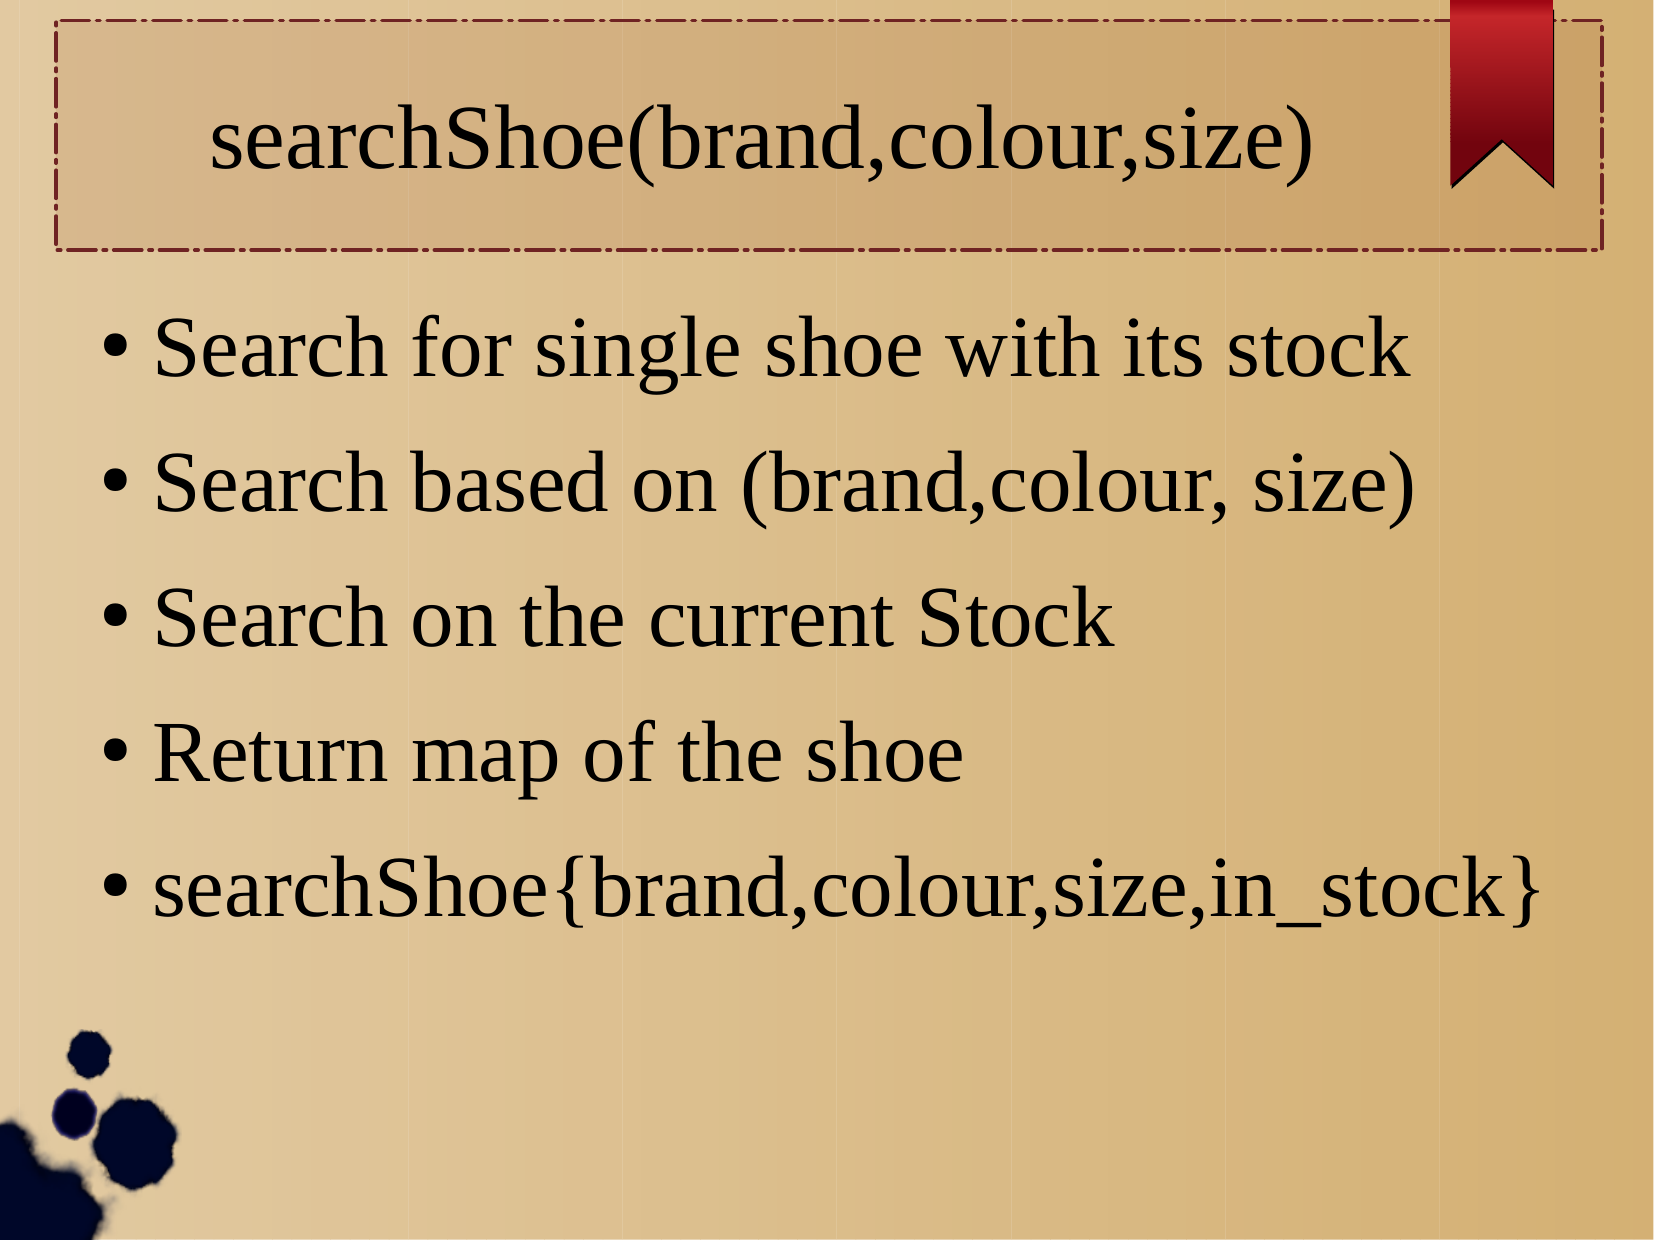

# searchShoe(brand,colour,size)
Search for single shoe with its stock
Search based on (brand,colour, size)
Search on the current Stock
Return map of the shoe
searchShoe{brand,colour,size,in_stock}